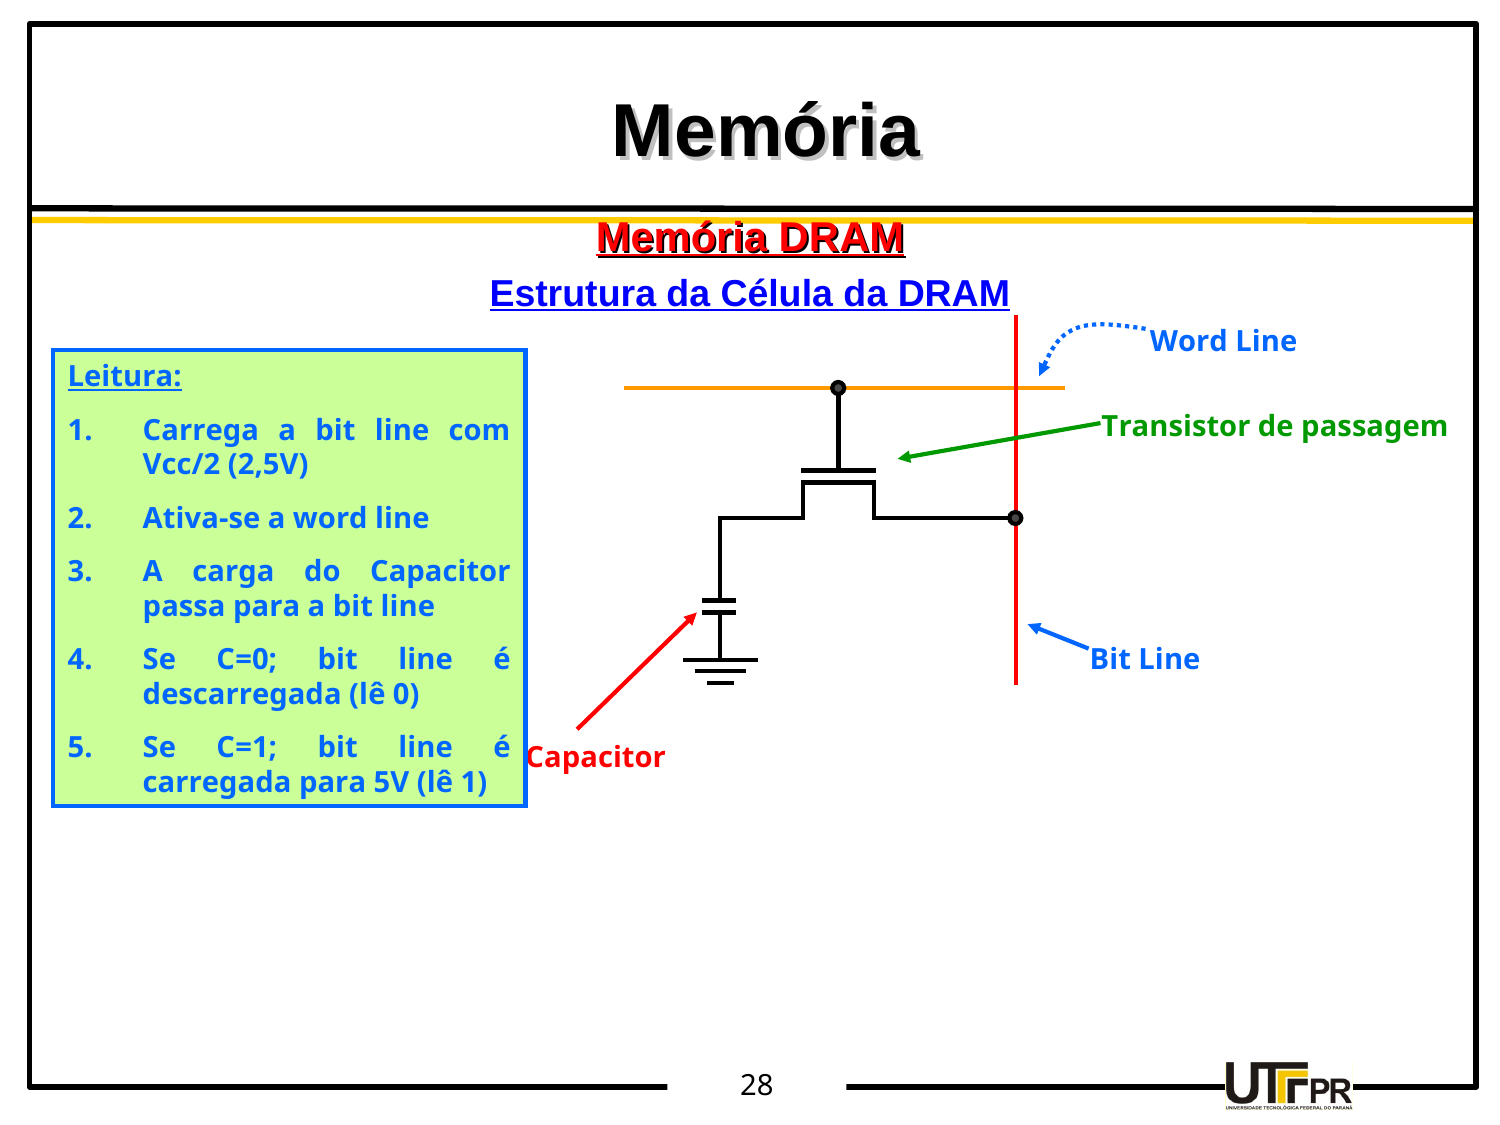

Memória
# Memória DRAM
Estrutura da Célula da DRAM
Word Line
Leitura:
Carrega a bit line com Vcc/2 (2,5V)
Ativa-se a word line
A carga do Capacitor passa para a bit line
Se C=0; bit line é descarregada (lê 0)
Se C=1; bit line é carregada para 5V (lê 1)
Transistor de passagem
Bit Line
Capacitor